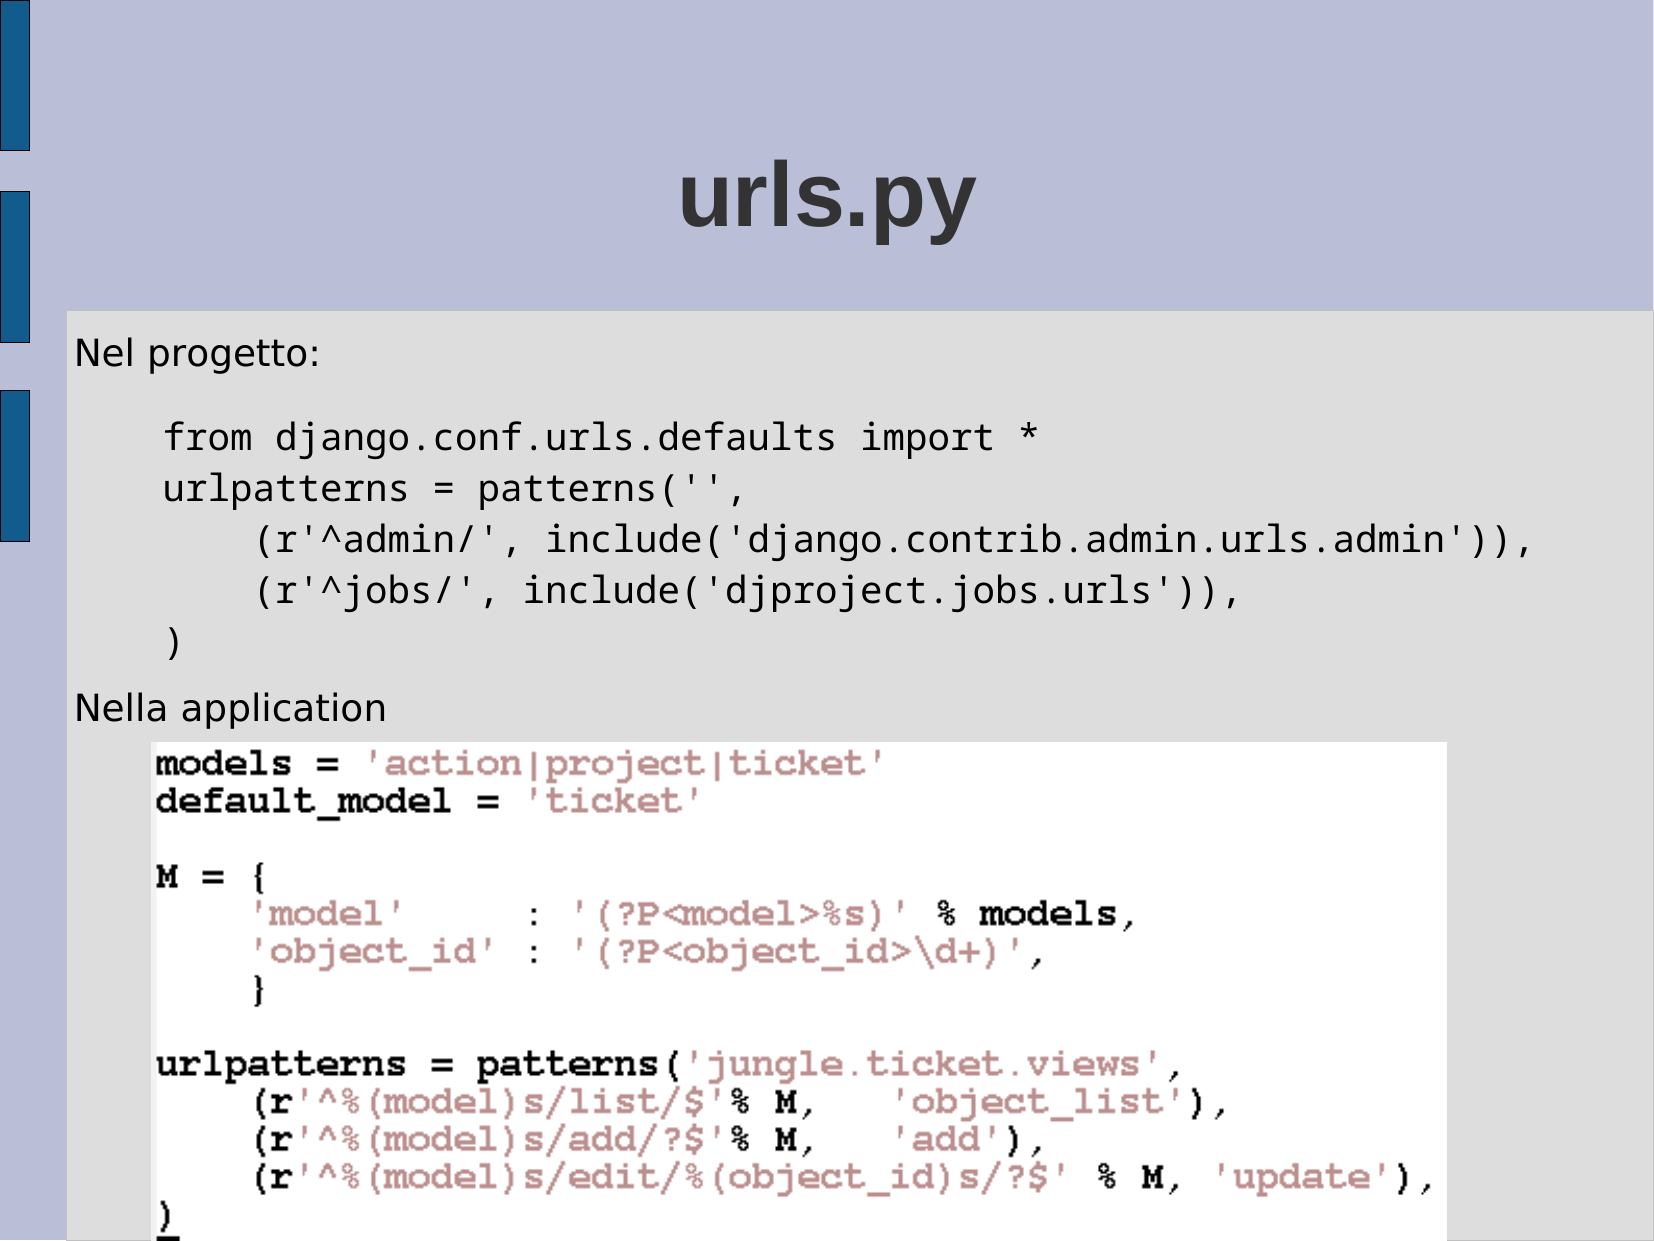

# urls.py
Nel progetto:
from django.conf.urls.defaults import *
urlpatterns = patterns('',
 (r'^admin/', include('django.contrib.admin.urls.admin')),
 (r'^jobs/', include('djproject.jobs.urls')),
)
Nella application